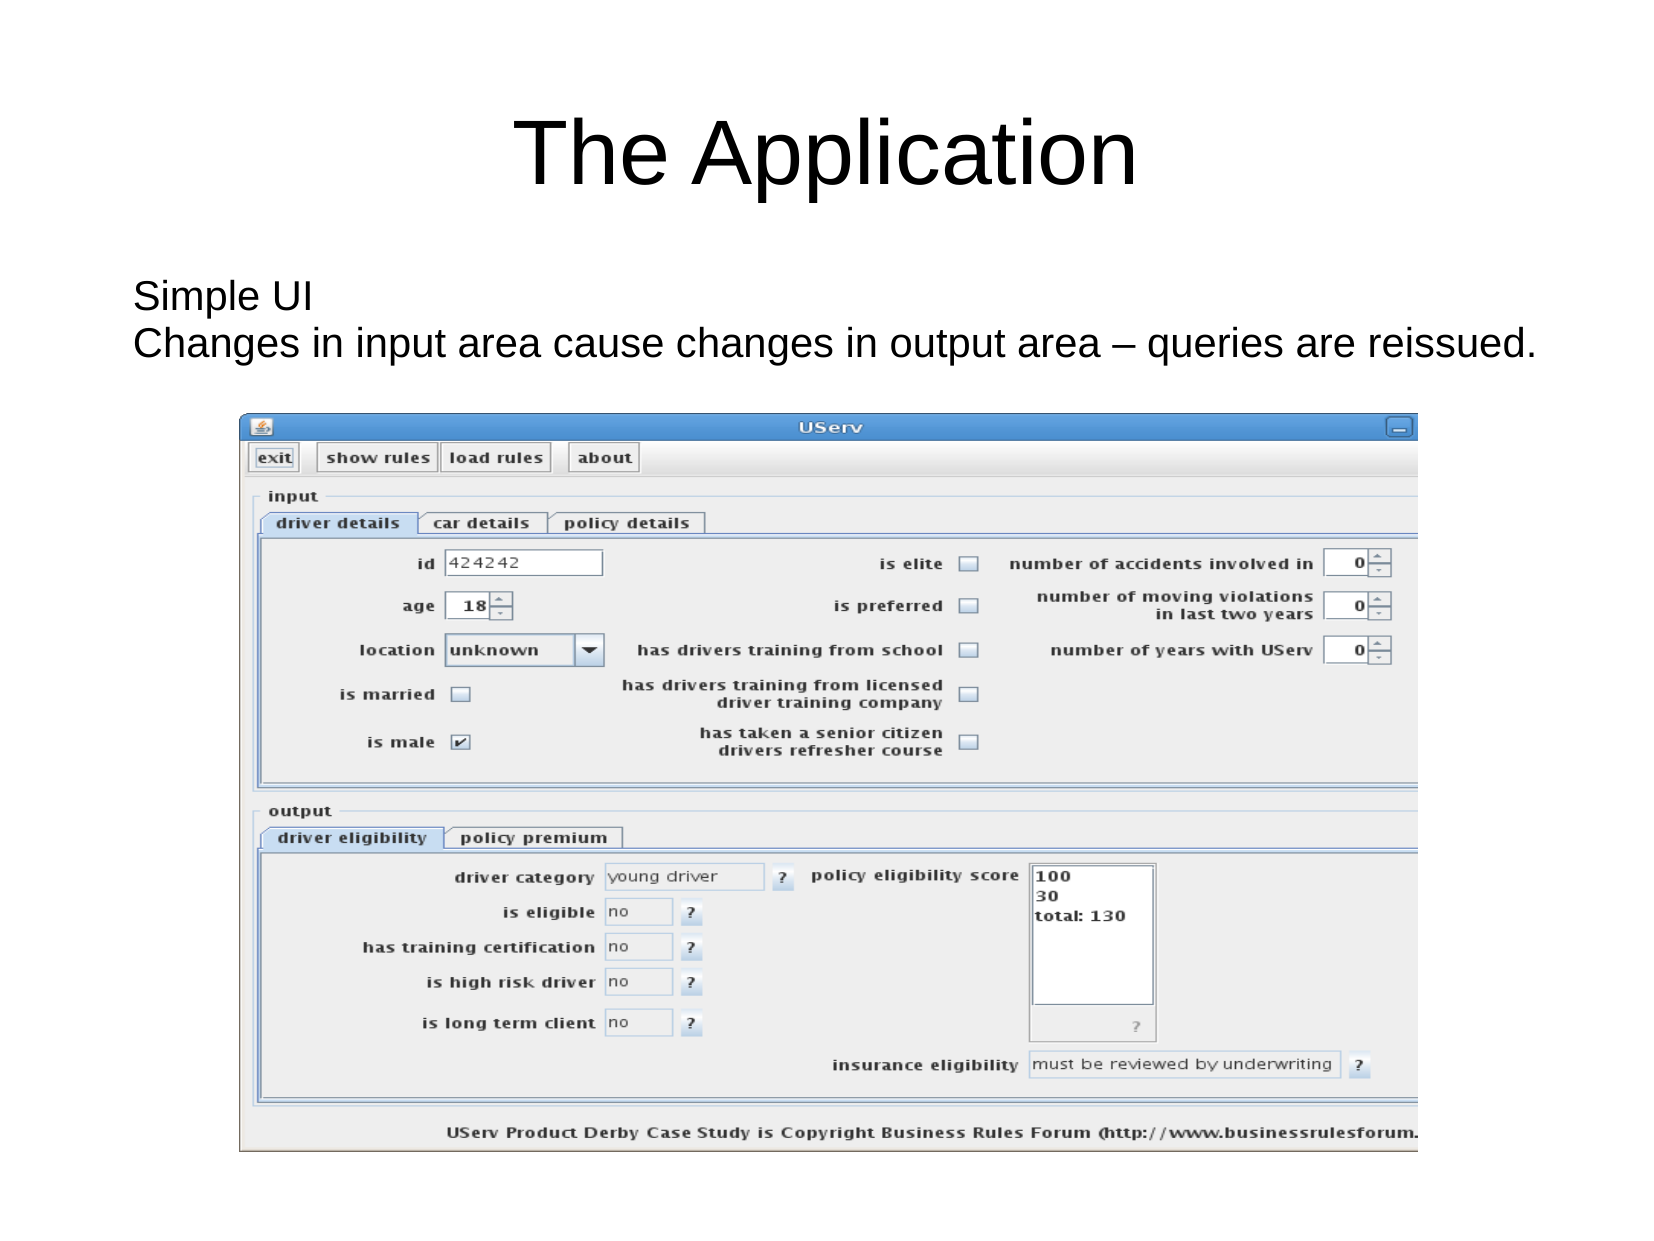

# The Application
Simple UI
Changes in input area cause changes in output area – queries are reissued.